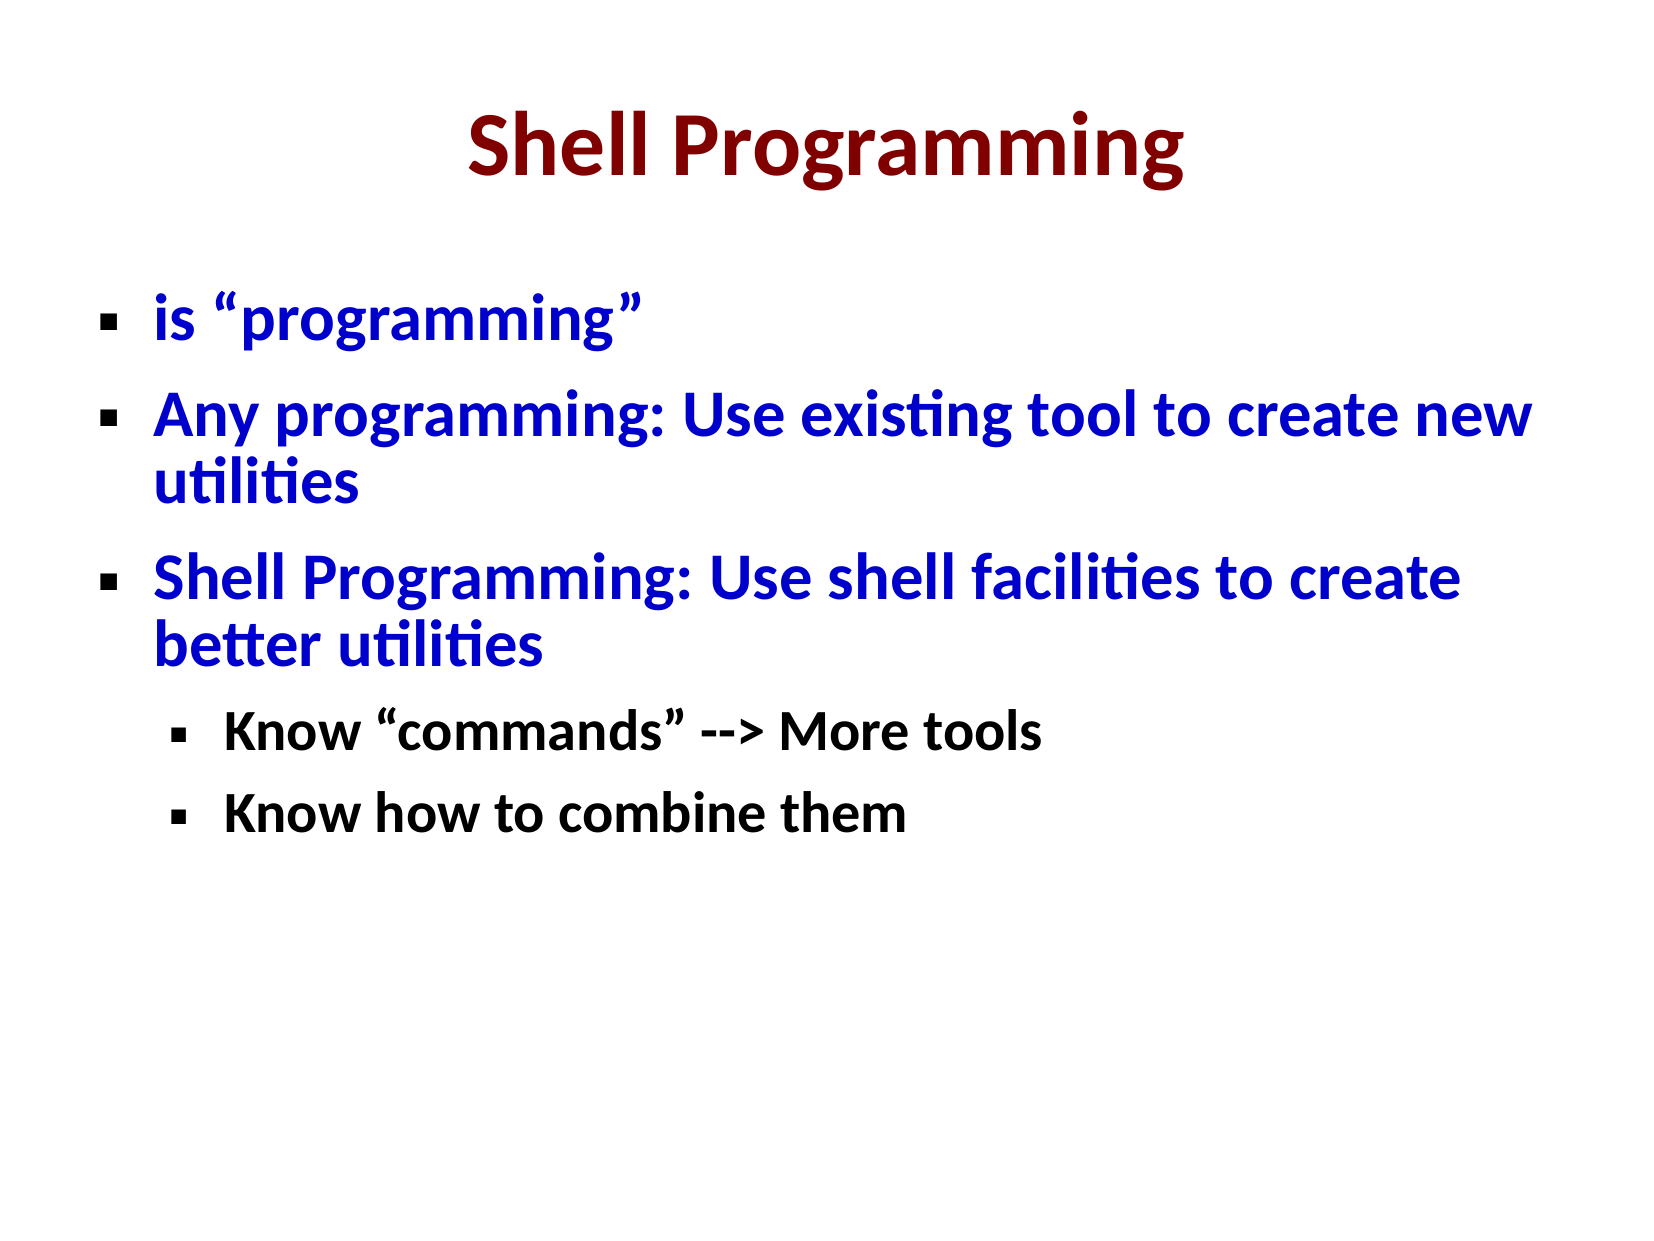

# Shell Programming
is “programming”
Any programming: Use existing tool to create new utilities
Shell Programming: Use shell facilities to create better utilities
Know “commands” --> More tools
Know how to combine them